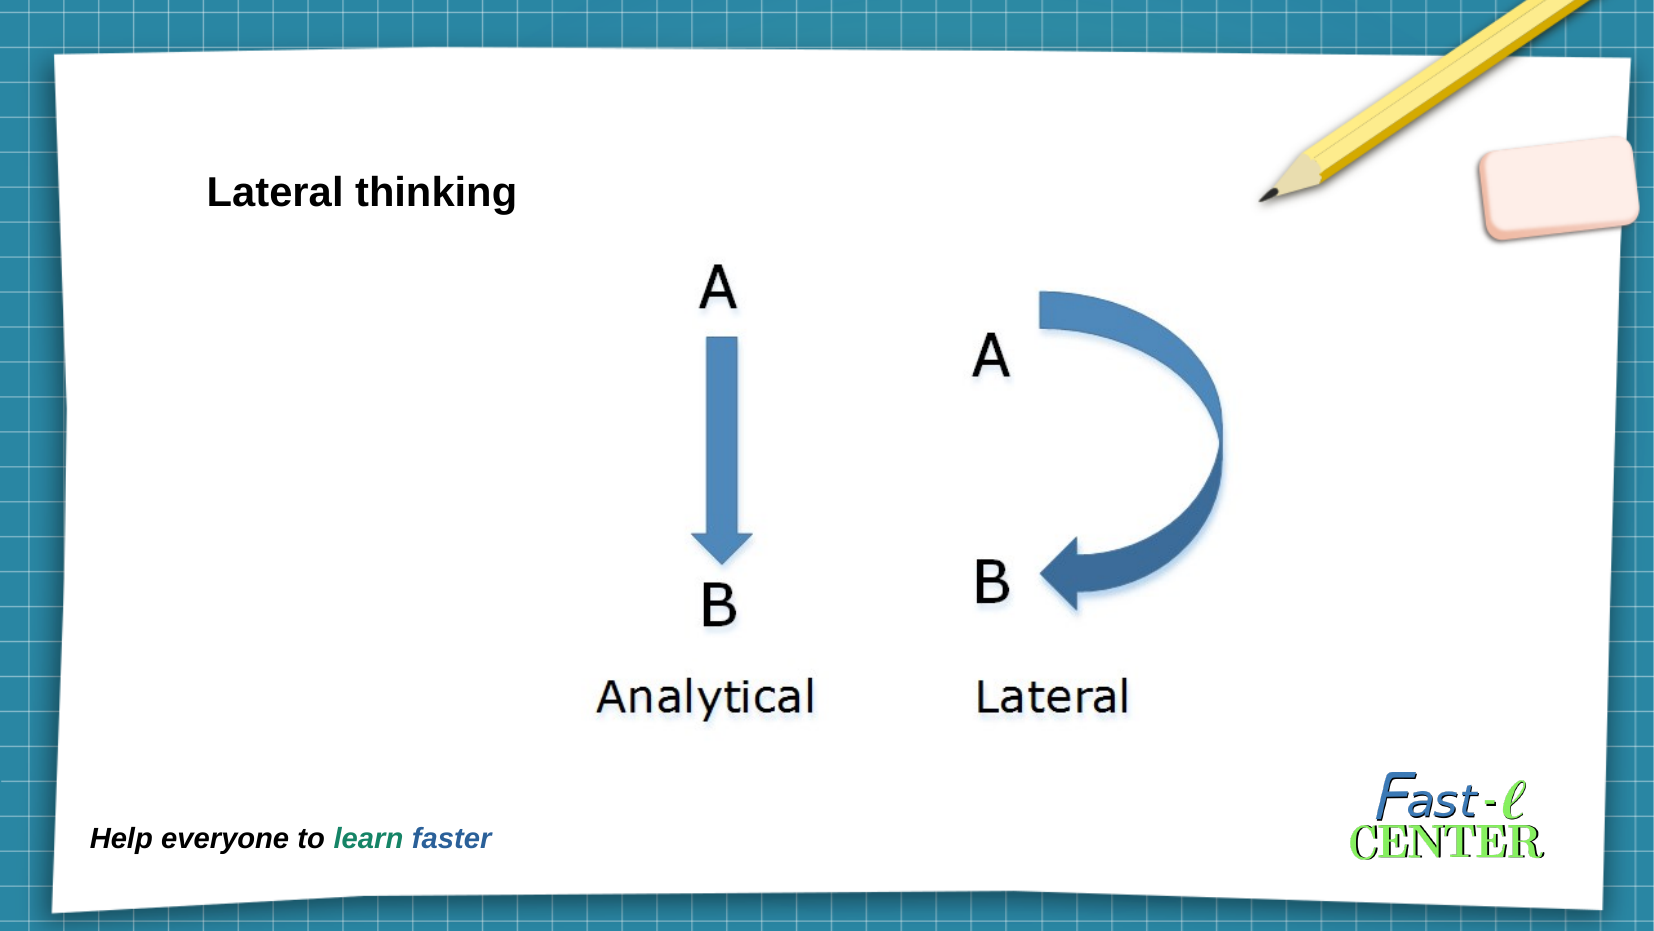

Lateral thinking
Help everyone to learn faster